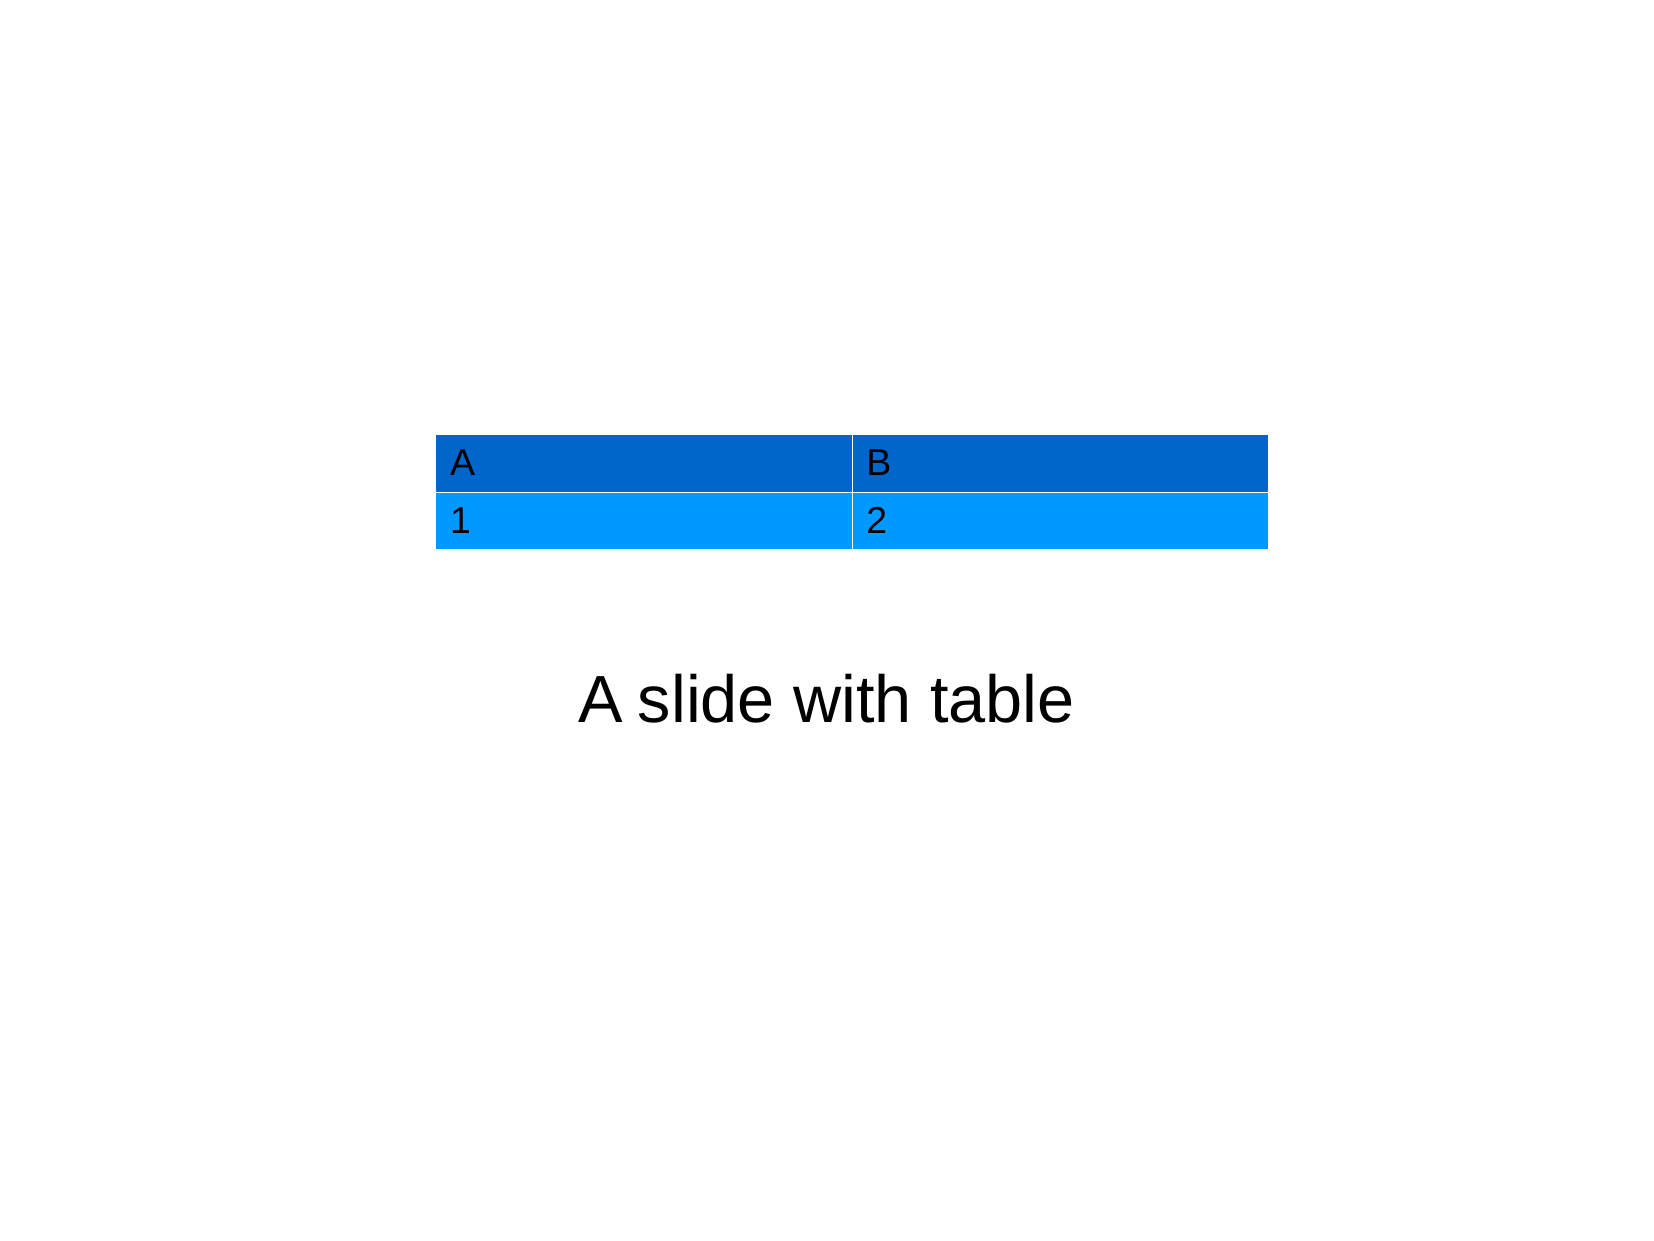

#
A slide with table
| A | B |
| --- | --- |
| 1 | 2 |